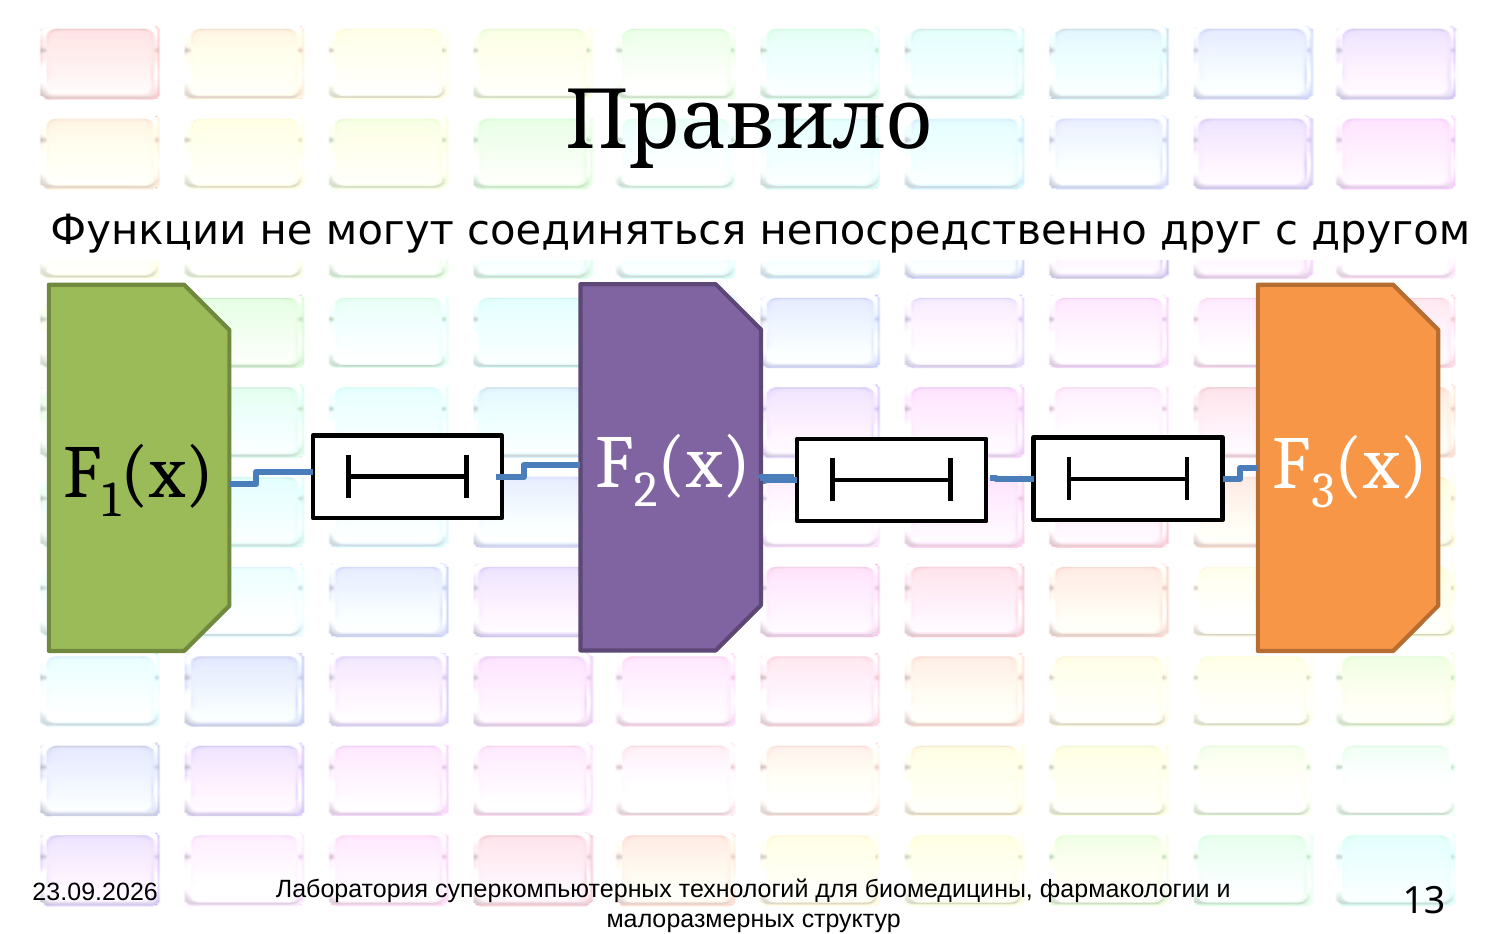

# Правило
Функции не могут соединяться непосредственно друг с другом
F2(x)
F1(x)
F3(x)
Лаборатория суперкомпьютерных технологий для биомедицины, фармакологии и малоразмерных структур